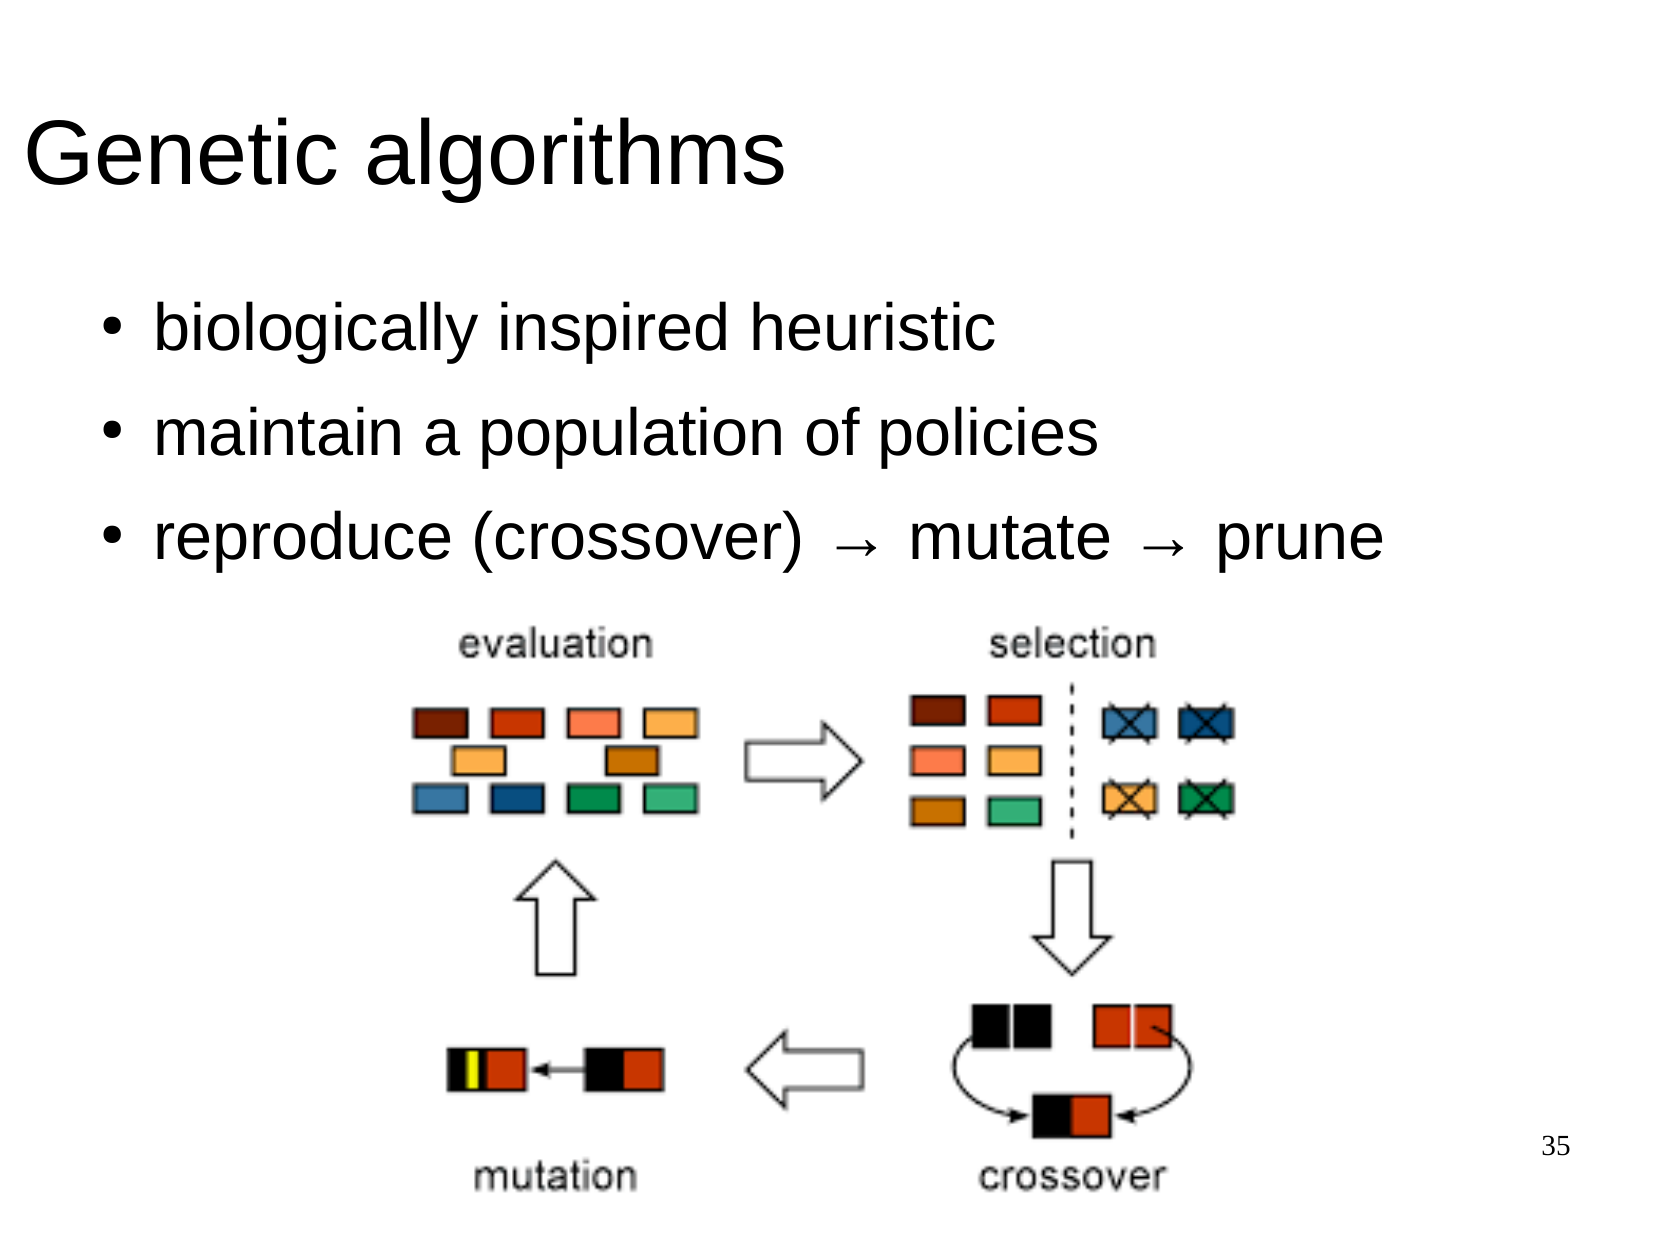

# Genetic algorithms
biologically inspired heuristic
maintain a population of policies
reproduce (crossover) → mutate → prune
35